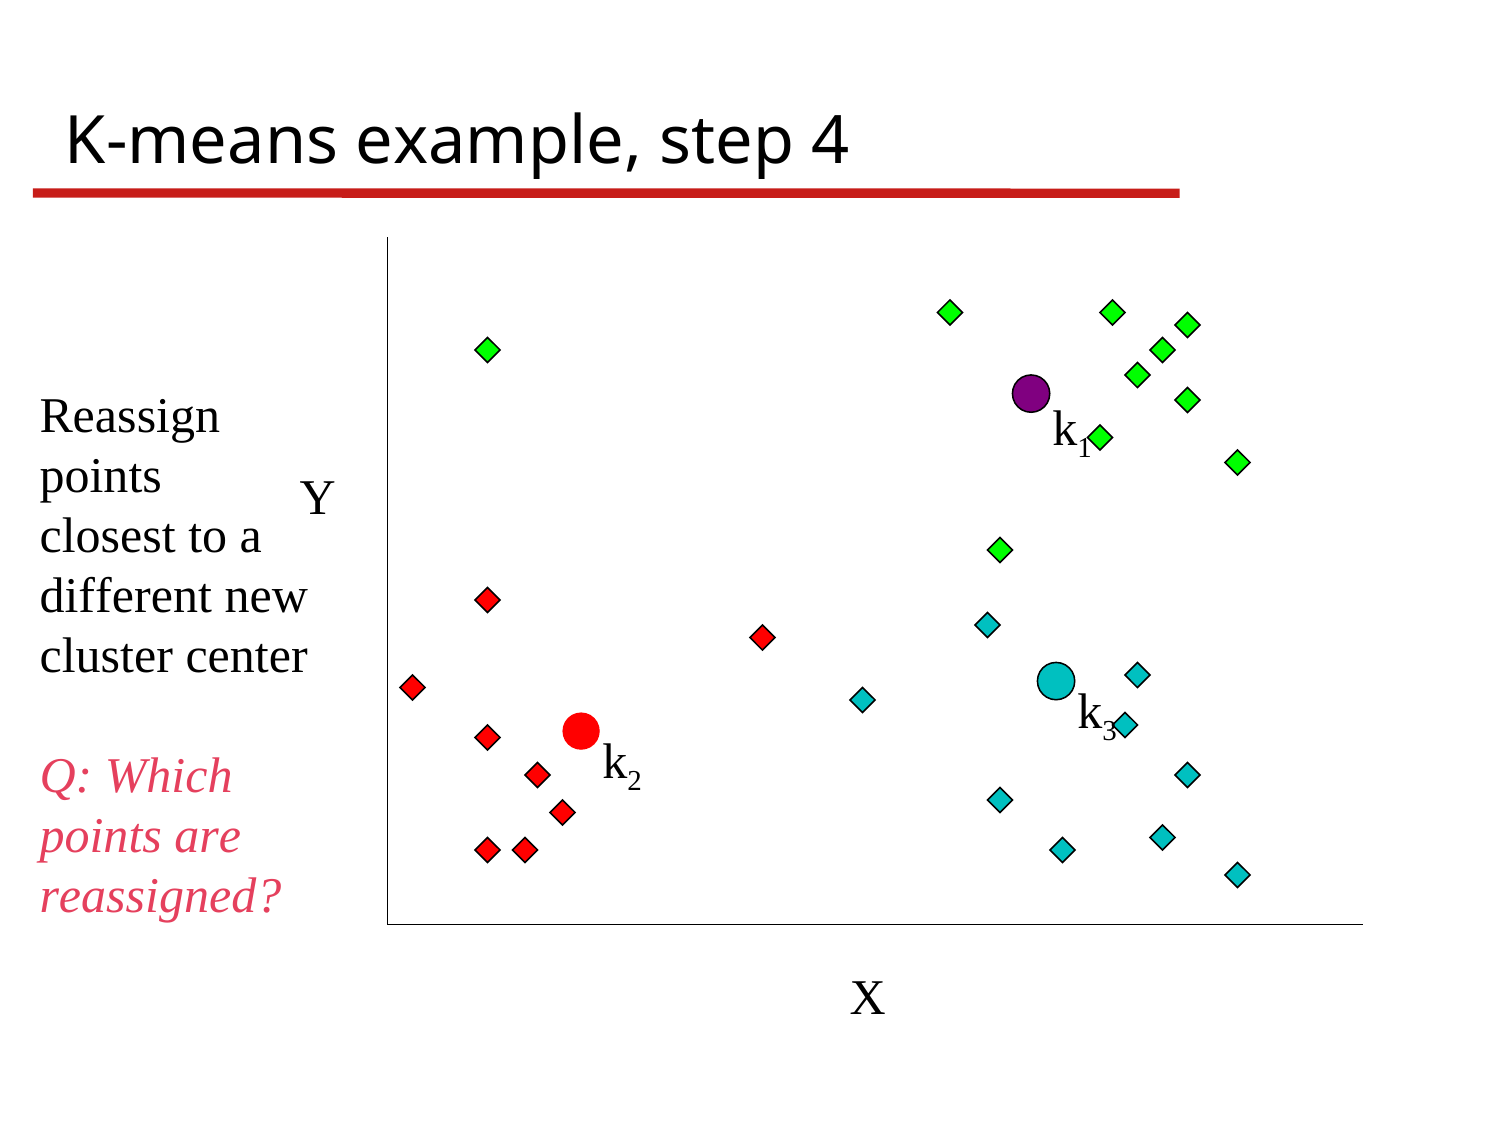

K-means example, step 4
Y
X
Reassign
points
closest to a different new cluster center
Q: Which points are reassigned?
k1
k3
k2